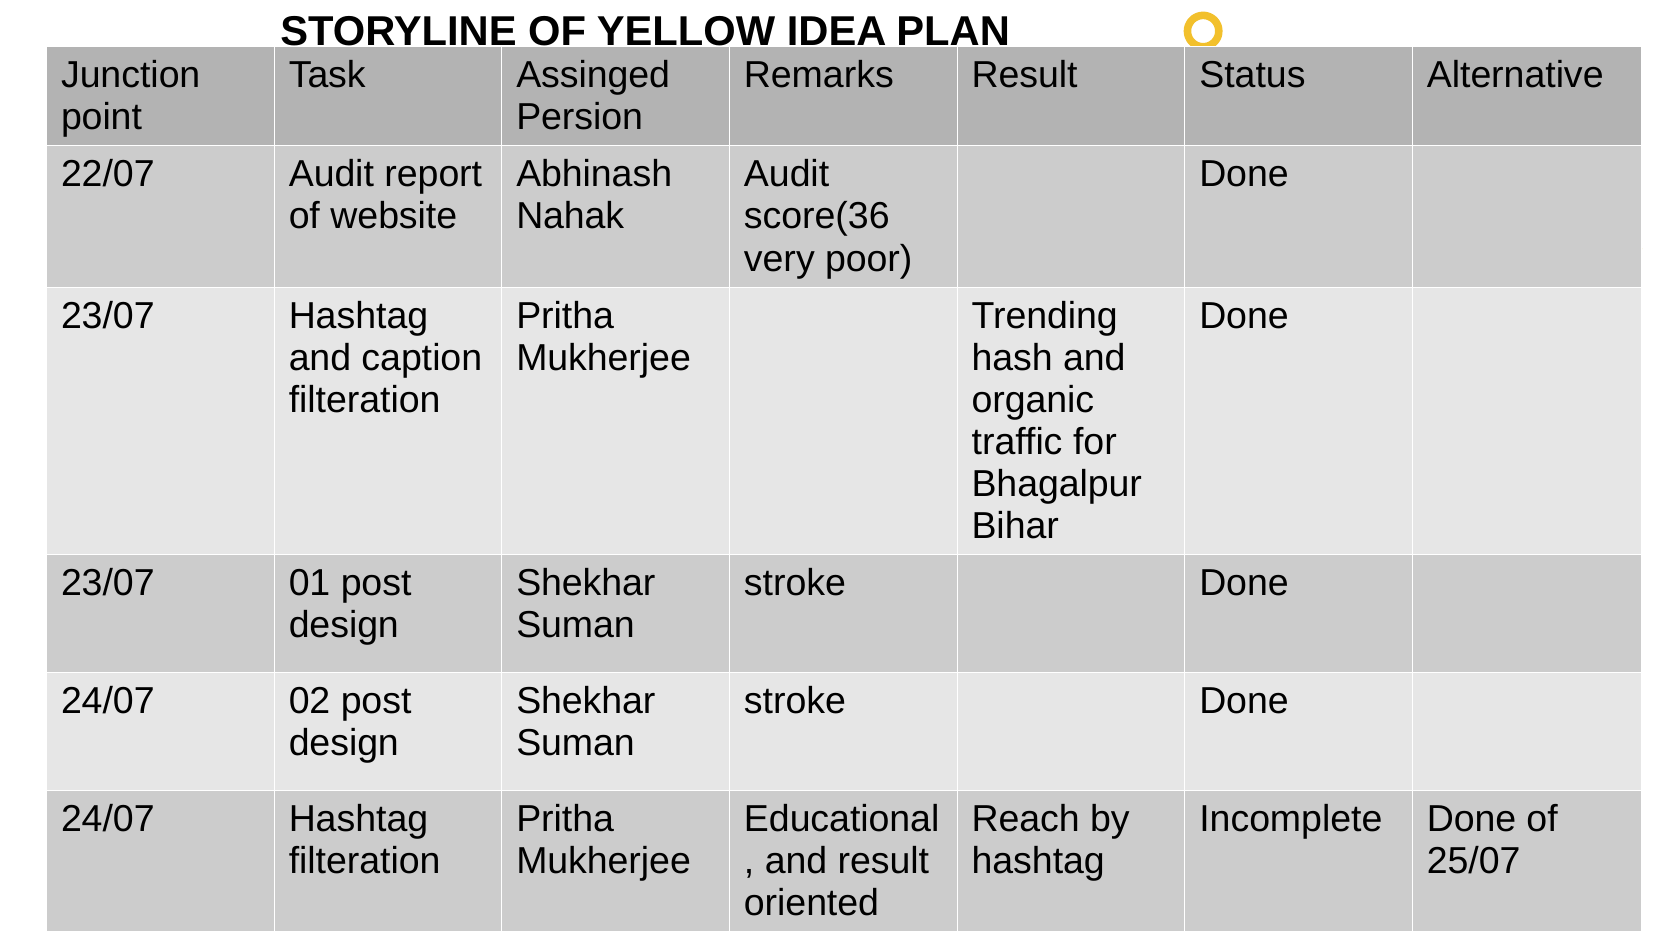

STORYLINE OF YELLOW IDEA PLAN
| Junction point | Task | Assinged Persion | Remarks | Result | Status | Alternative |
| --- | --- | --- | --- | --- | --- | --- |
| 22/07 | Audit report of website | Abhinash Nahak | Audit score(36 very poor) | | Done | |
| 23/07 | Hashtag and caption filteration | Pritha Mukherjee | | Trending hash and organic traffic for Bhagalpur Bihar | Done | |
| 23/07 | 01 post design | Shekhar Suman | stroke | | Done | |
| 24/07 | 02 post design | Shekhar Suman | stroke | | Done | |
| 24/07 | Hashtag filteration | Pritha Mukherjee | Educational , and result oriented | Reach by hashtag | Incomplete | Done of 25/07 |